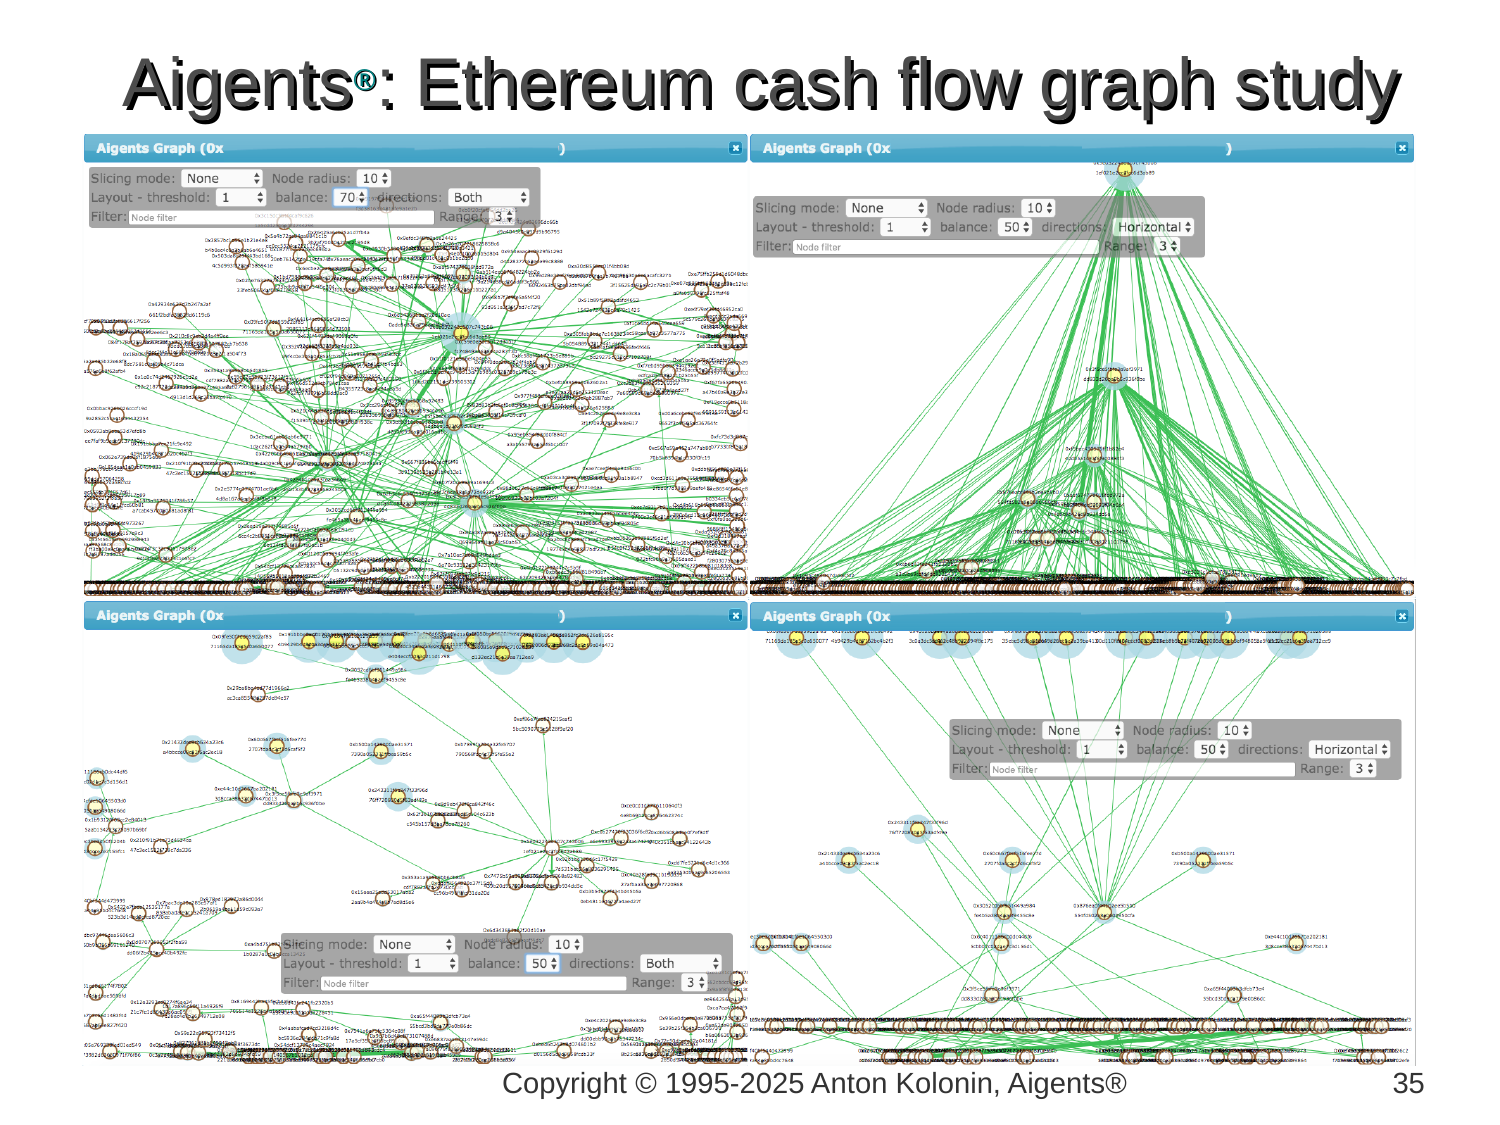

# Aigents®: Ethereum cash flow graph study
Copyright © 1995-2025 Anton Kolonin, Aigents®
35